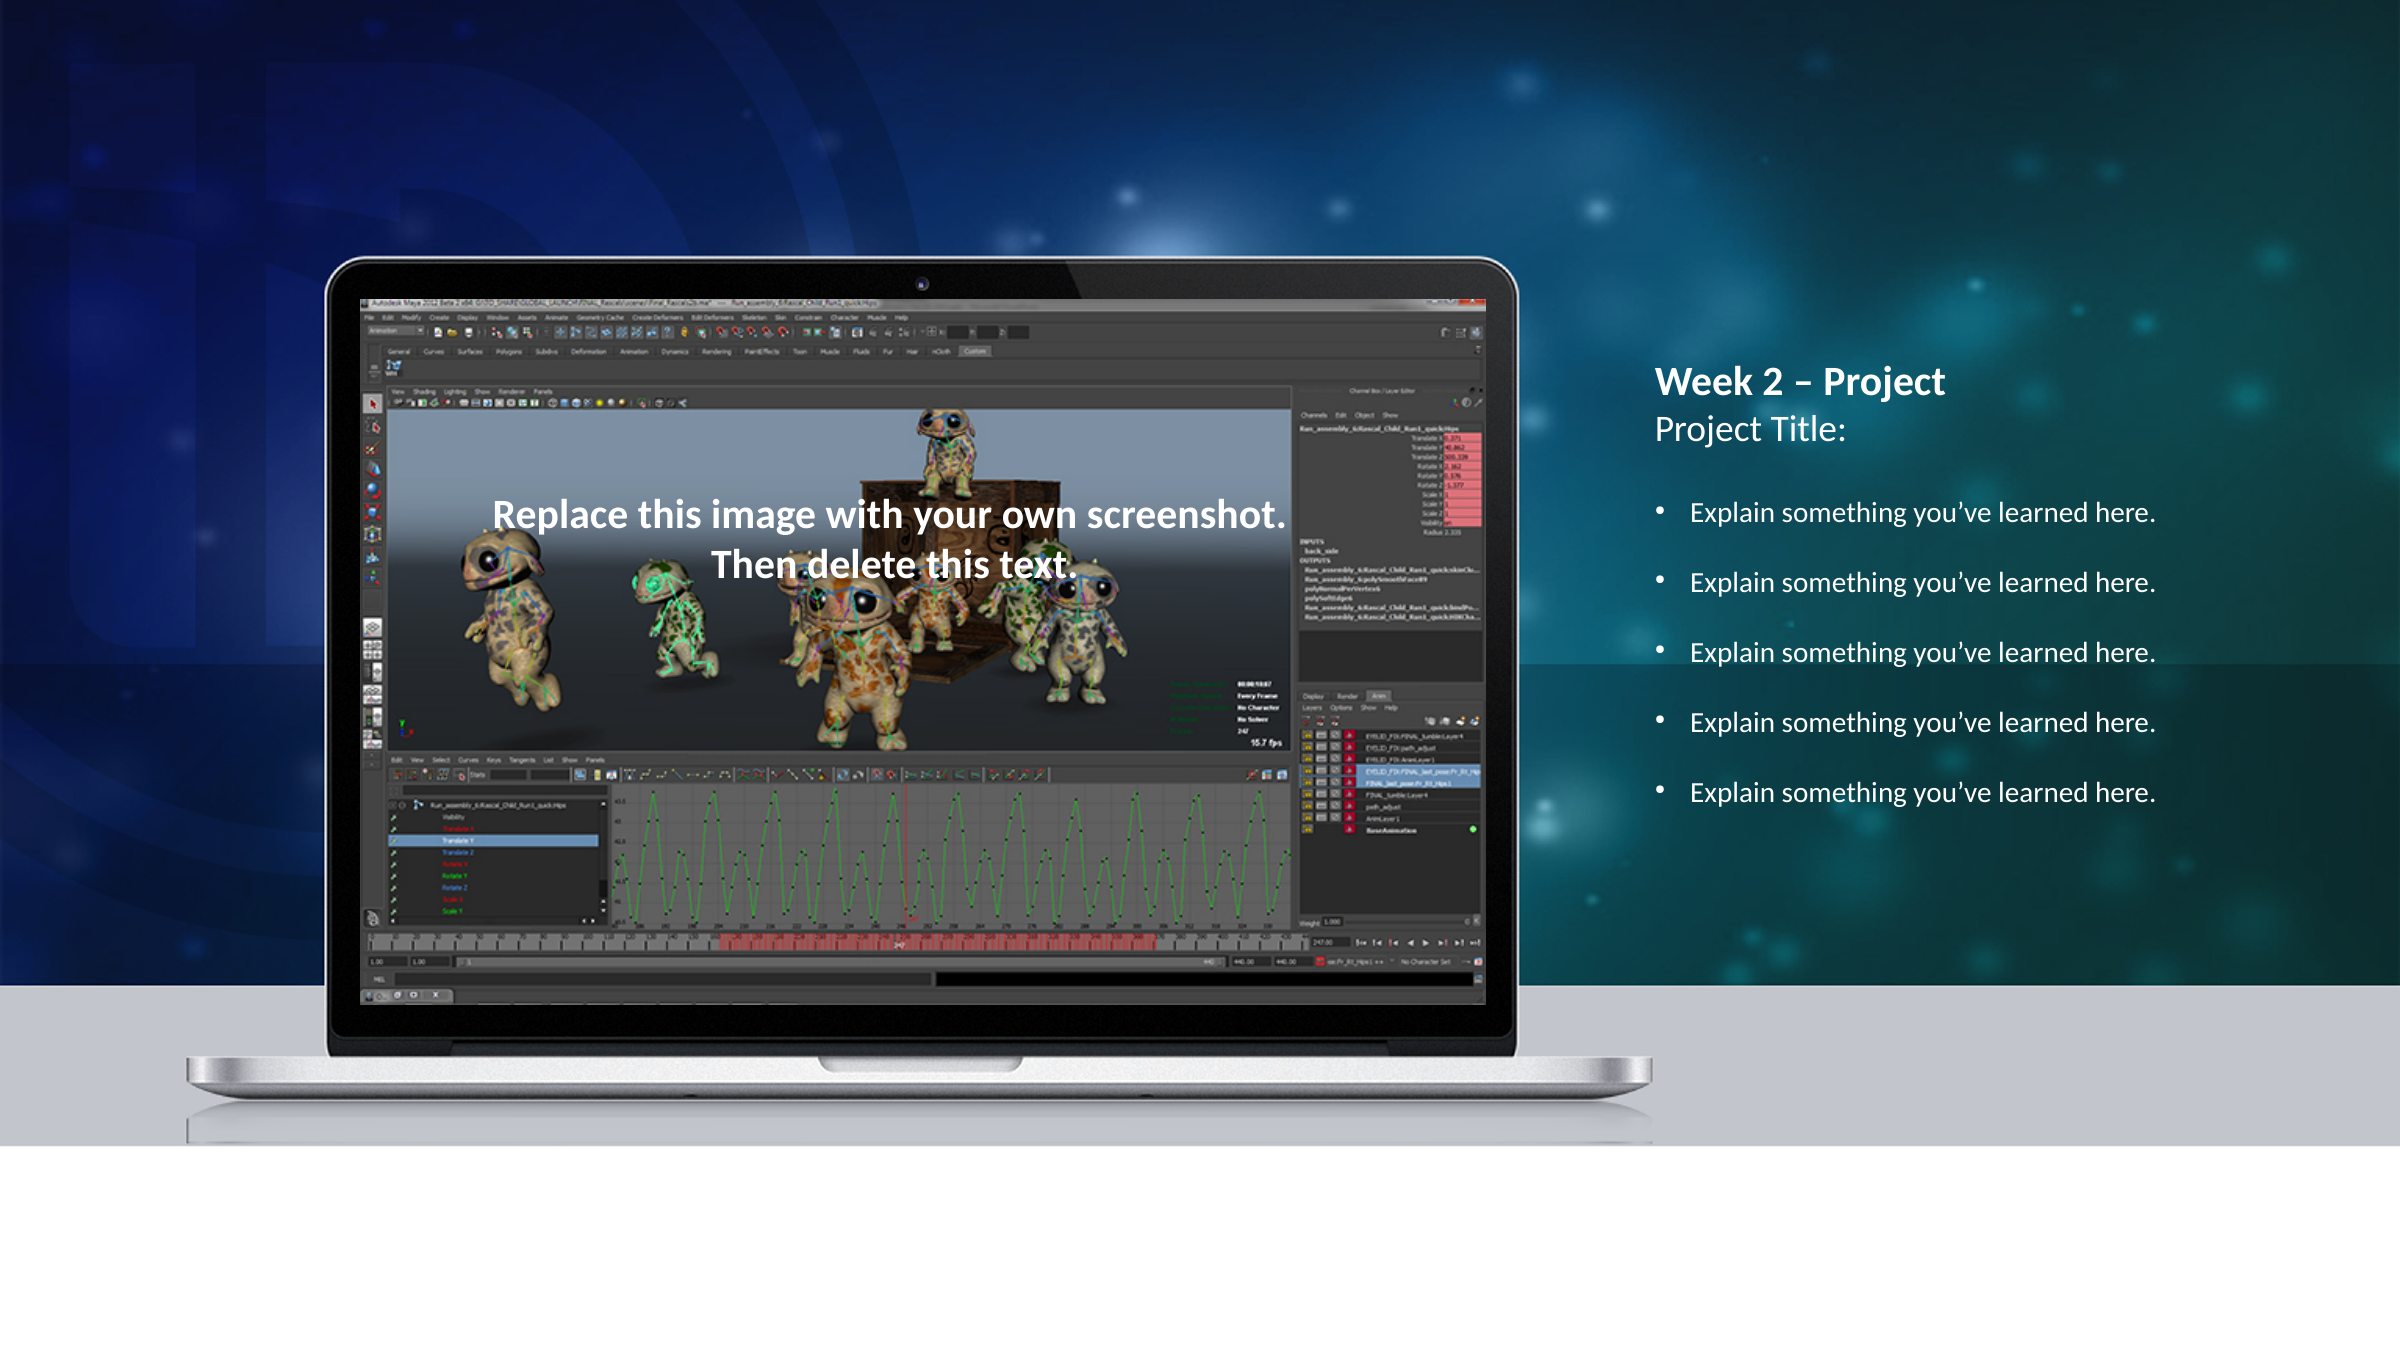

Week 2 – Project
Project Title:
Explain something you’ve learned here.
Explain something you’ve learned here.
Explain something you’ve learned here.
Explain something you’ve learned here.
Explain something you’ve learned here.
Replace this image with your own screenshot.
Then delete this text.